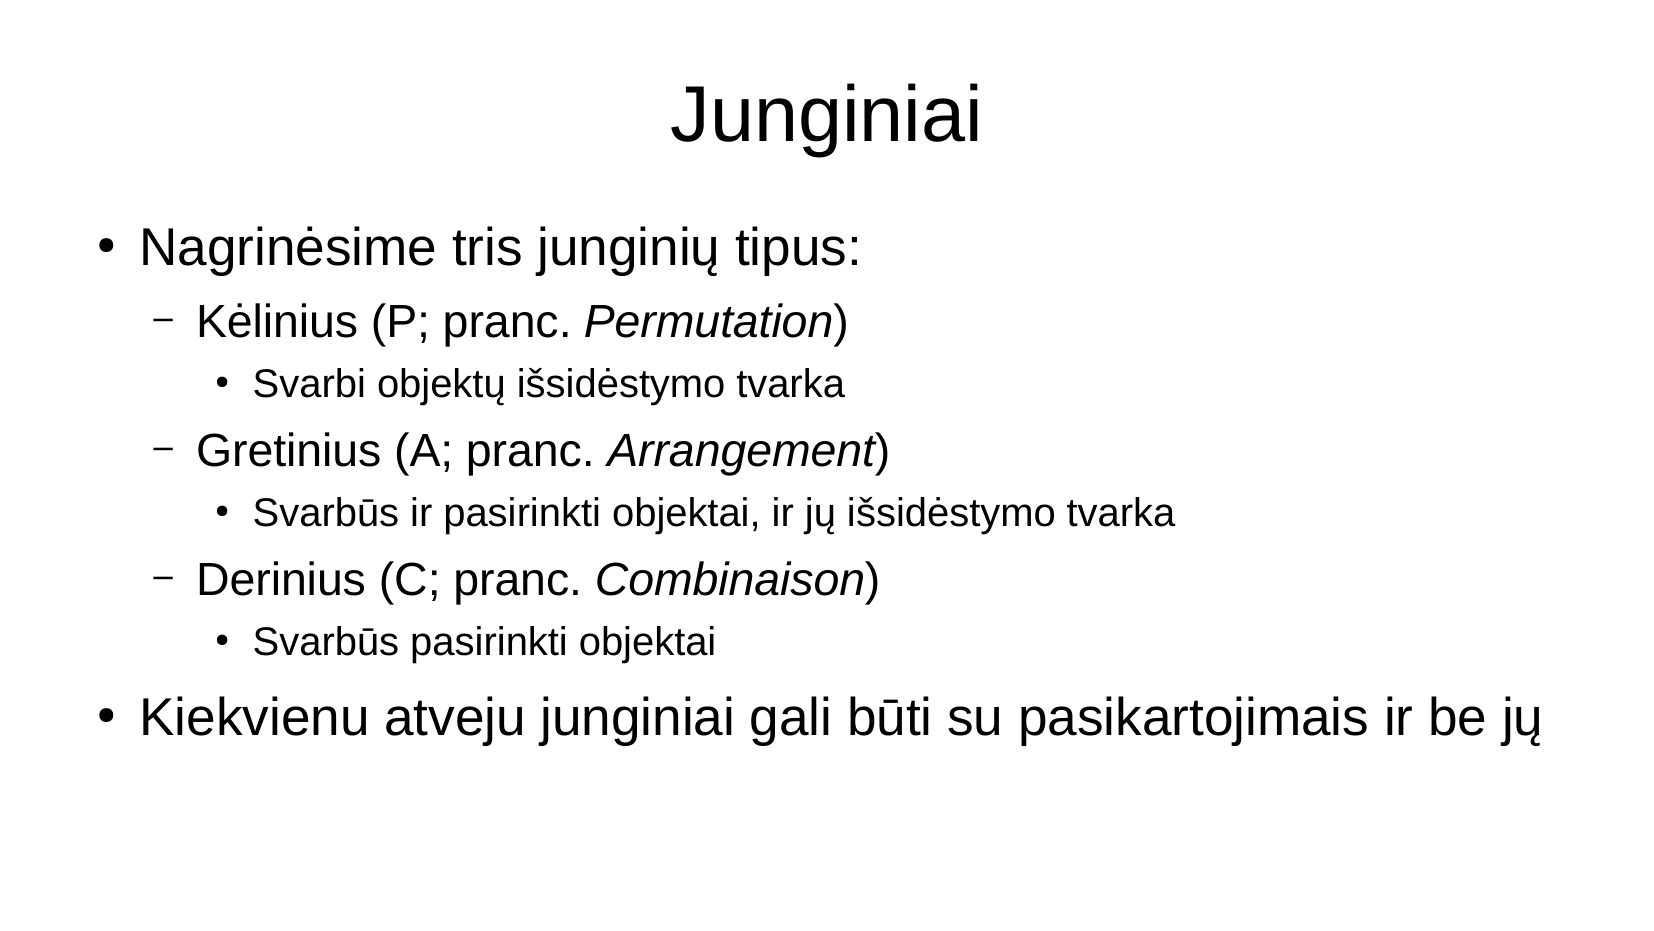

# Junginiai
Nagrinėsime tris junginių tipus:
Kėlinius (P; pranc. Permutation)
Svarbi objektų išsidėstymo tvarka
Gretinius (A; pranc. Arrangement)
Svarbūs ir pasirinkti objektai, ir jų išsidėstymo tvarka
Derinius (C; pranc. Combinaison)
Svarbūs pasirinkti objektai
Kiekvienu atveju junginiai gali būti su pasikartojimais ir be jų